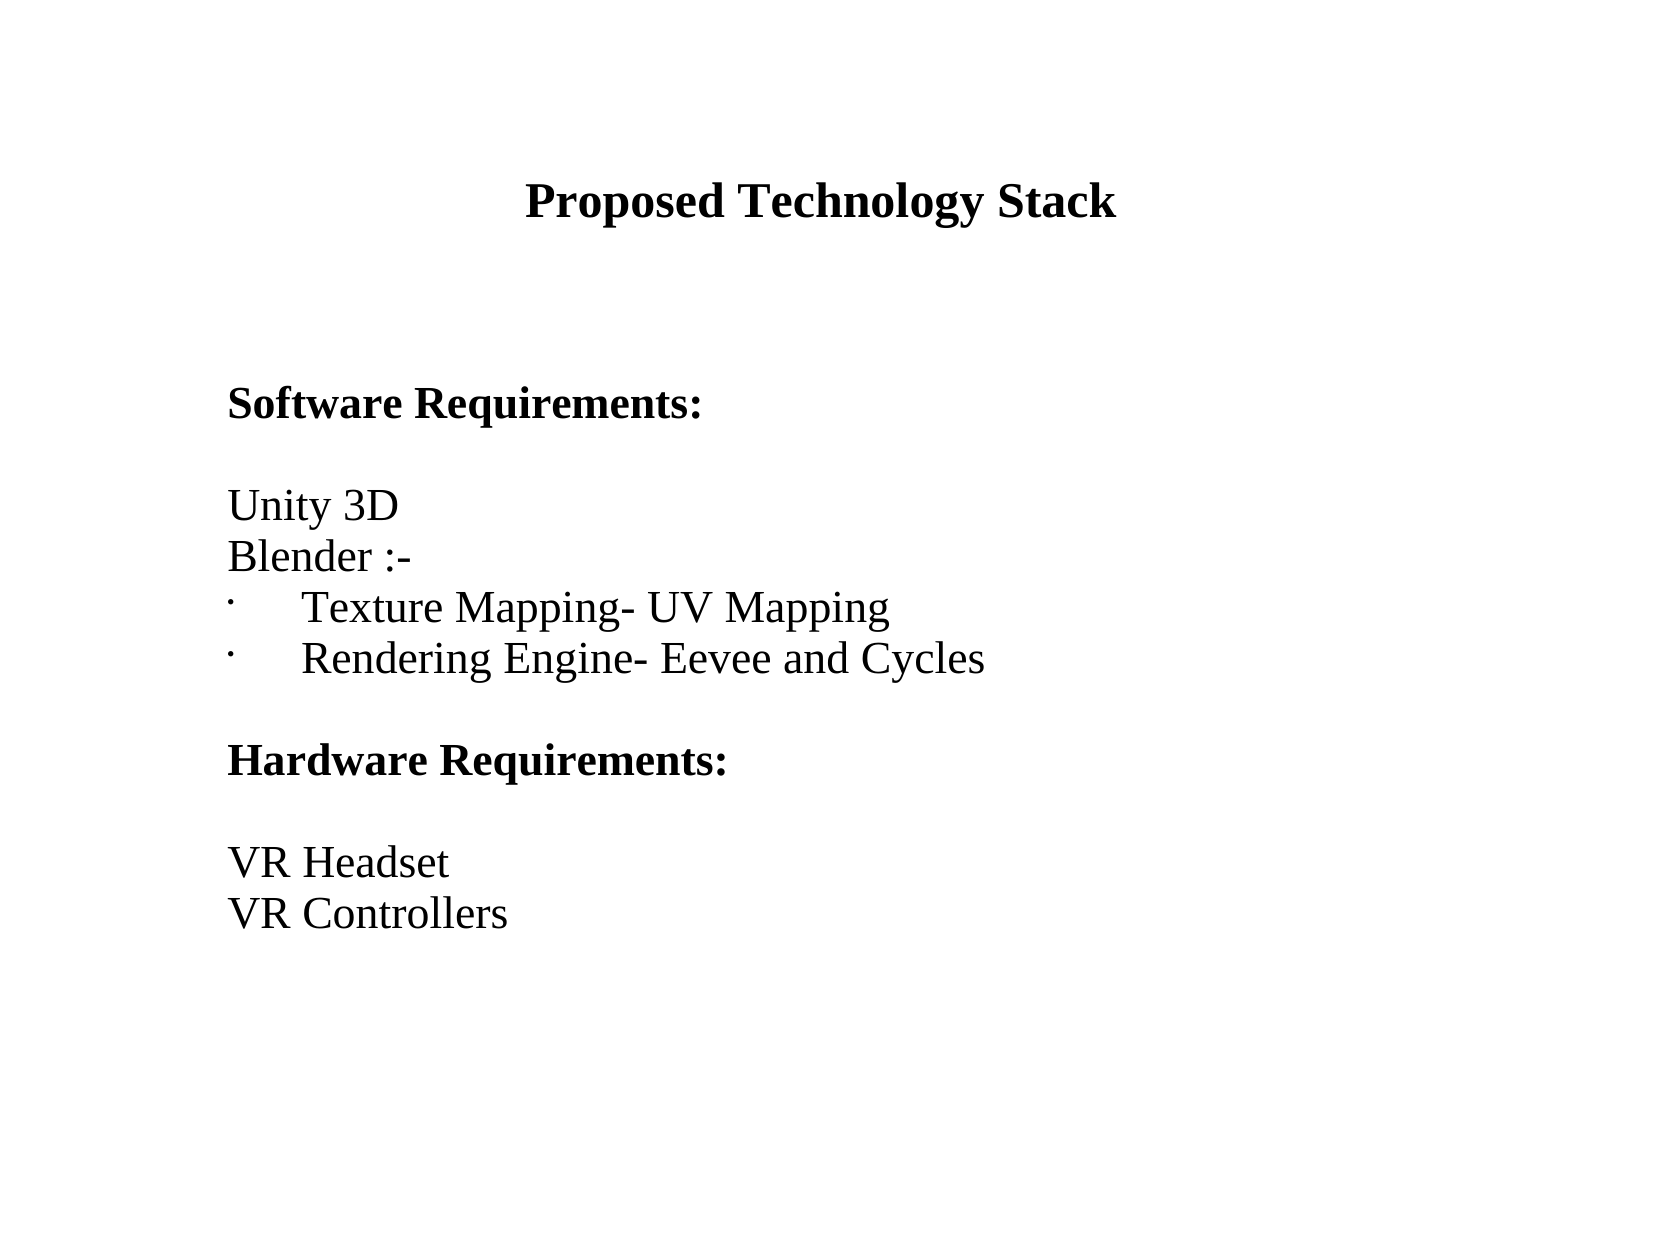

Proposed Technology Stack
Software Requirements:
Unity 3D
Blender :-
	Texture Mapping- UV Mapping
	Rendering Engine- Eevee and Cycles
Hardware Requirements:
VR Headset
VR Controllers